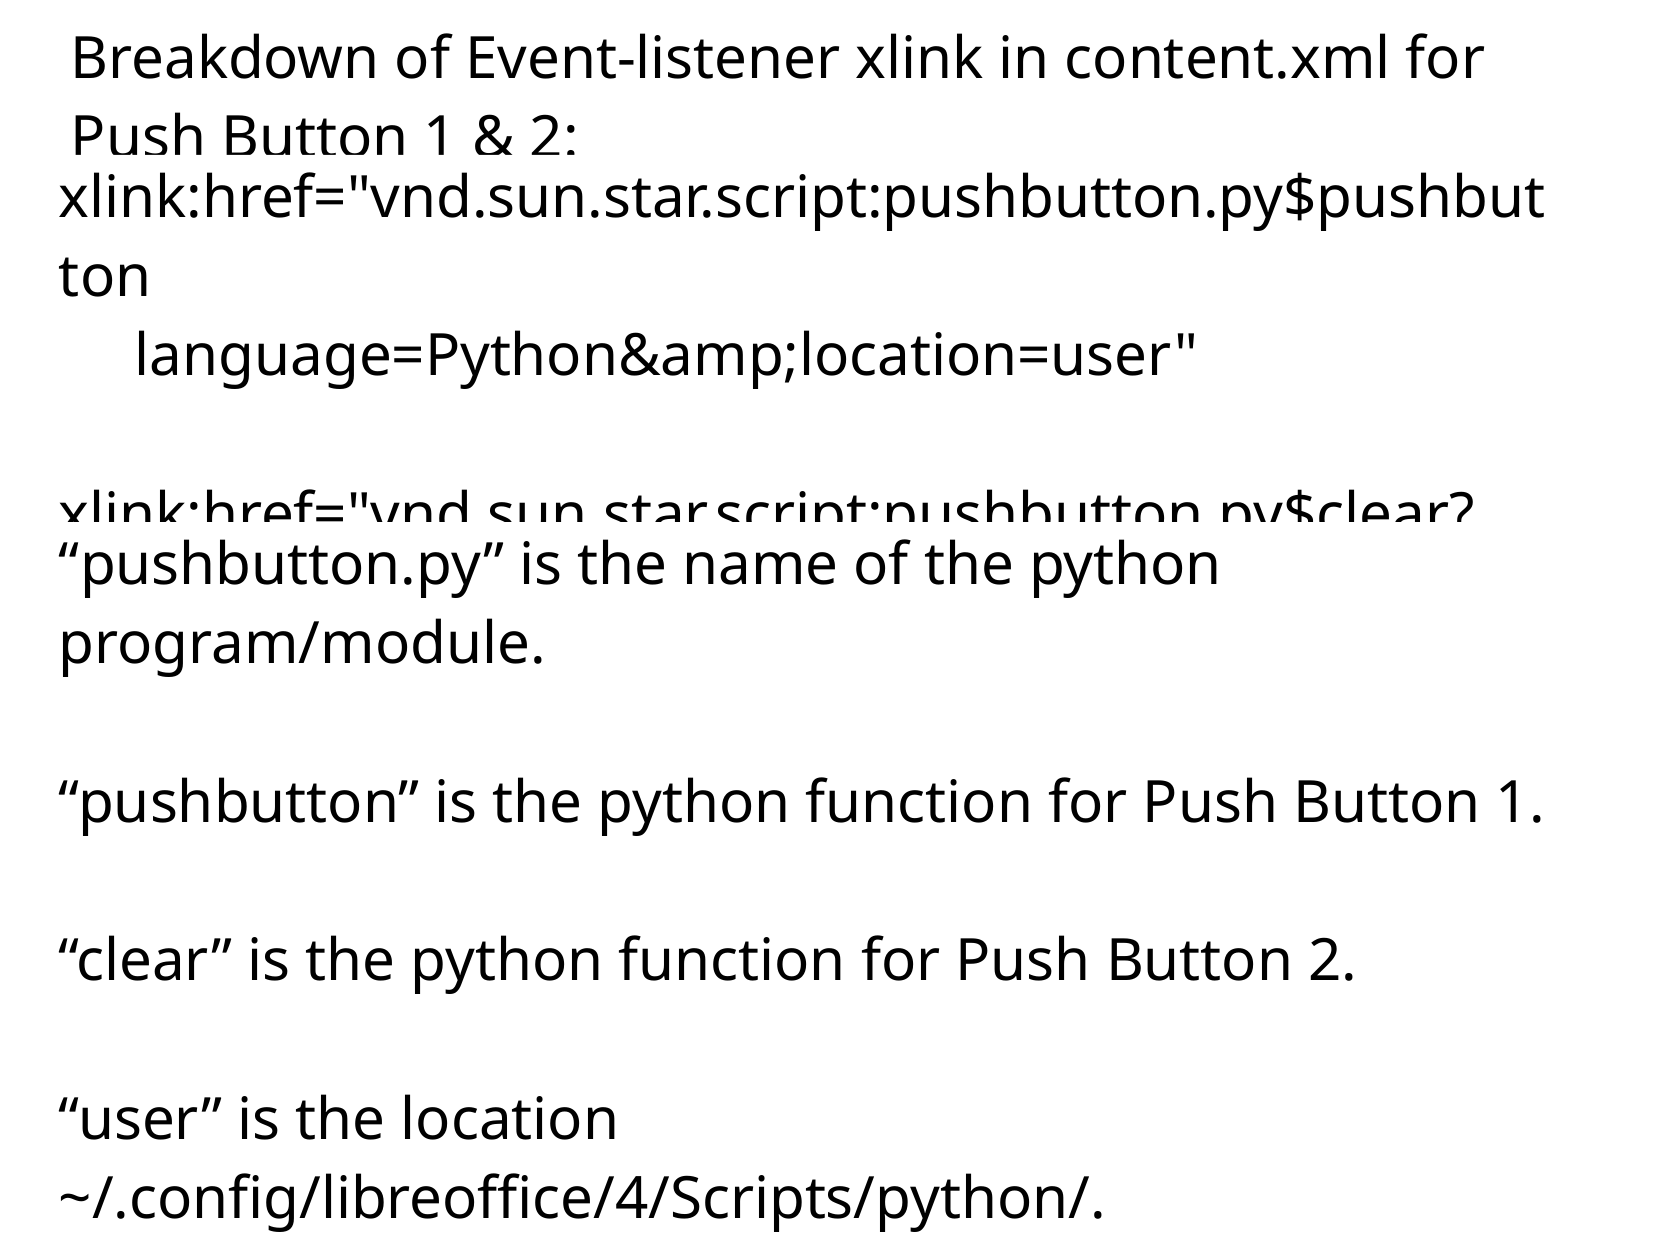

# Breakdown of Event-listener xlink in content.xml for Push Button 1 & 2:
xlink:href="vnd.sun.star.script:pushbutton.py$pushbutton
 language=Python&amp;location=user"
xlink:href="vnd.sun.star.script:pushbutton.py$clear?
 language=Python&amp;location=user"
“pushbutton.py” is the name of the python program/module.
“pushbutton” is the python function for Push Button 1.
“clear” is the python function for Push Button 2.
“user” is the location ~/.config/libreoffice/4/Scripts/python/.